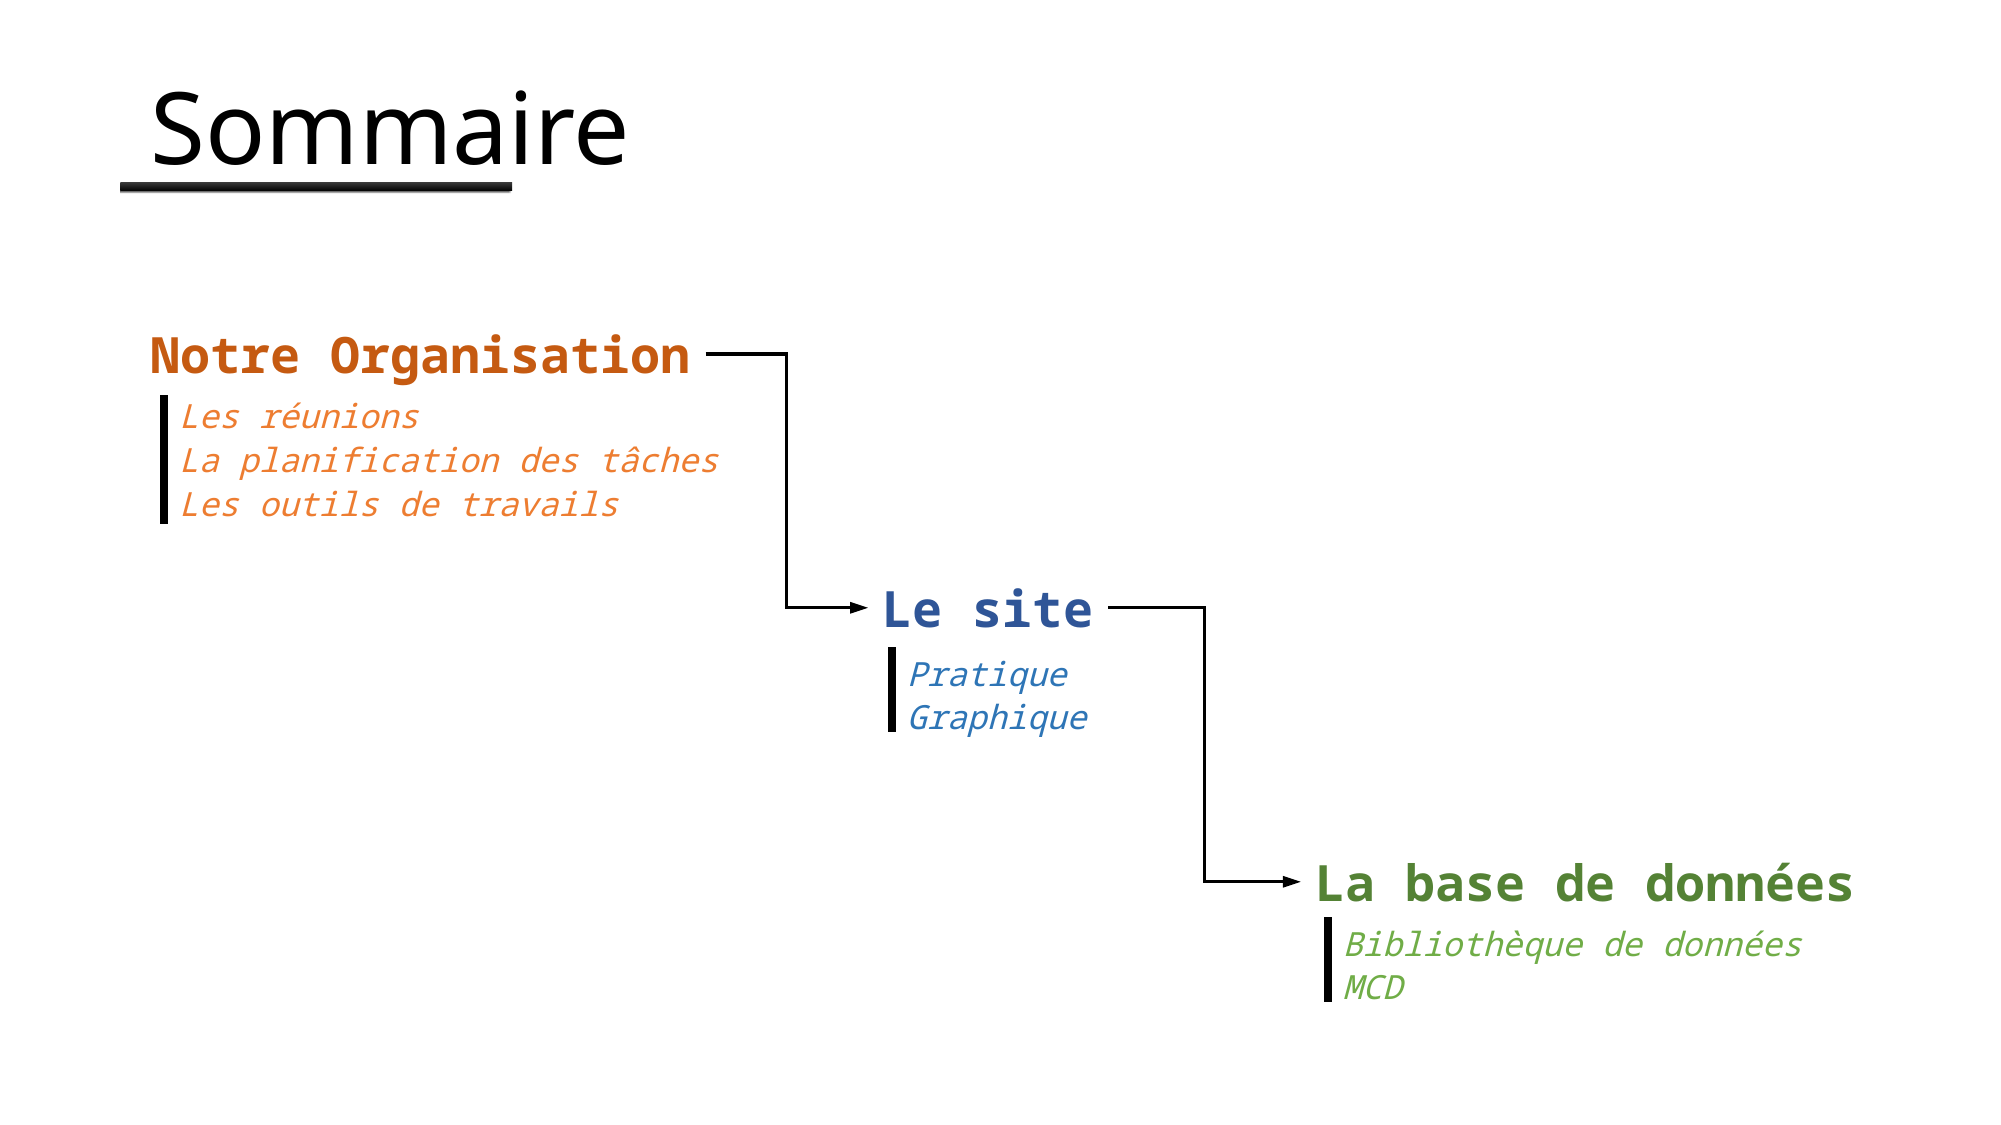

Sommaire
Notre Organisation
Les réunions
La planification des tâches
Les outils de travails
Le site
Pratique
Graphique
La base de données
Bibliothèque de données
MCD